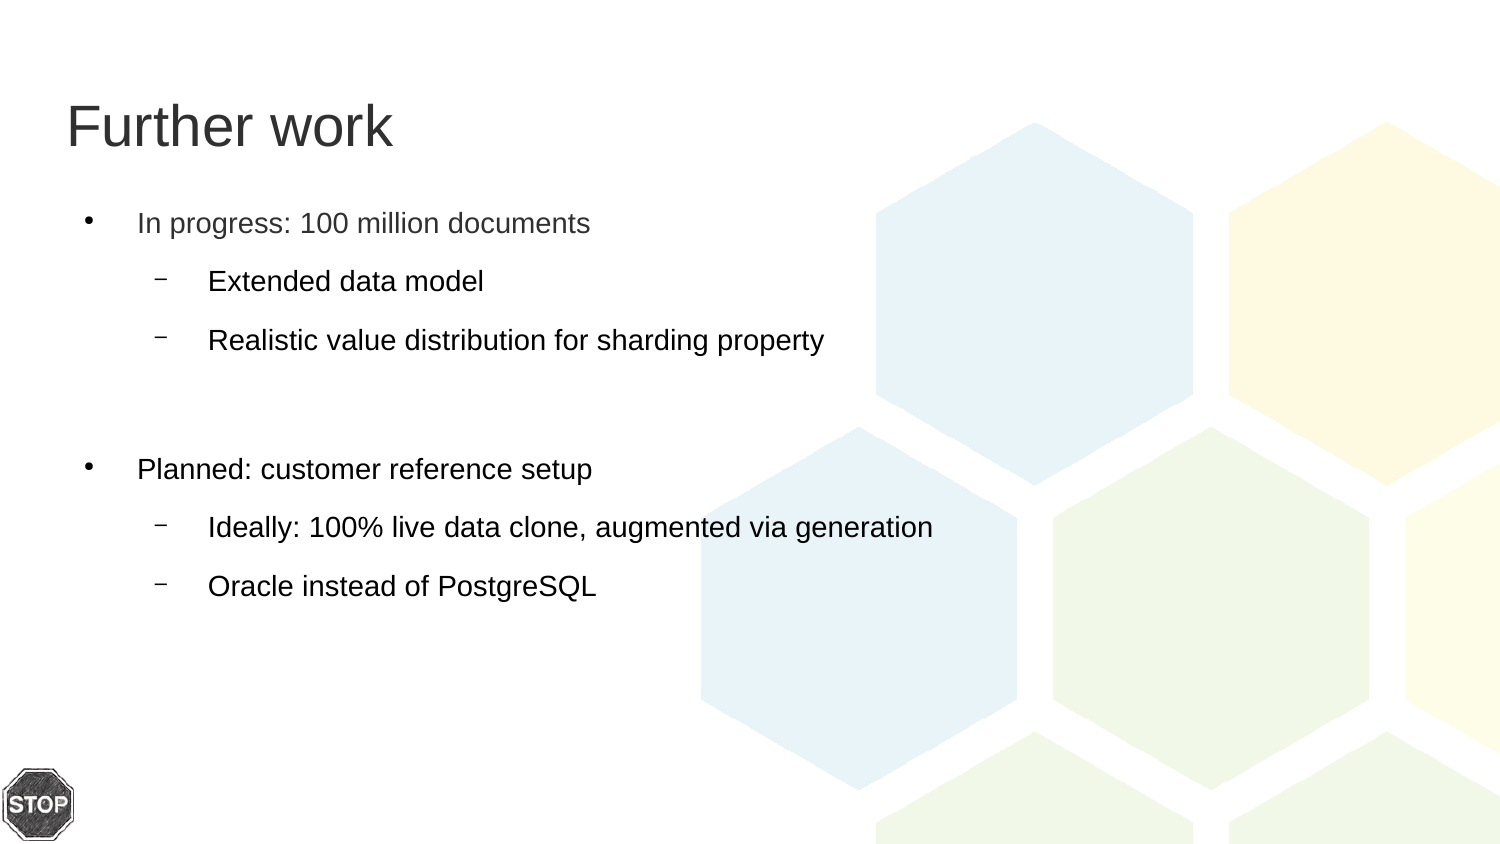

# Further work
In progress: 100 million documents
Extended data model
Realistic value distribution for sharding property
Planned: customer reference setup
Ideally: 100% live data clone, augmented via generation
Oracle instead of PostgreSQL